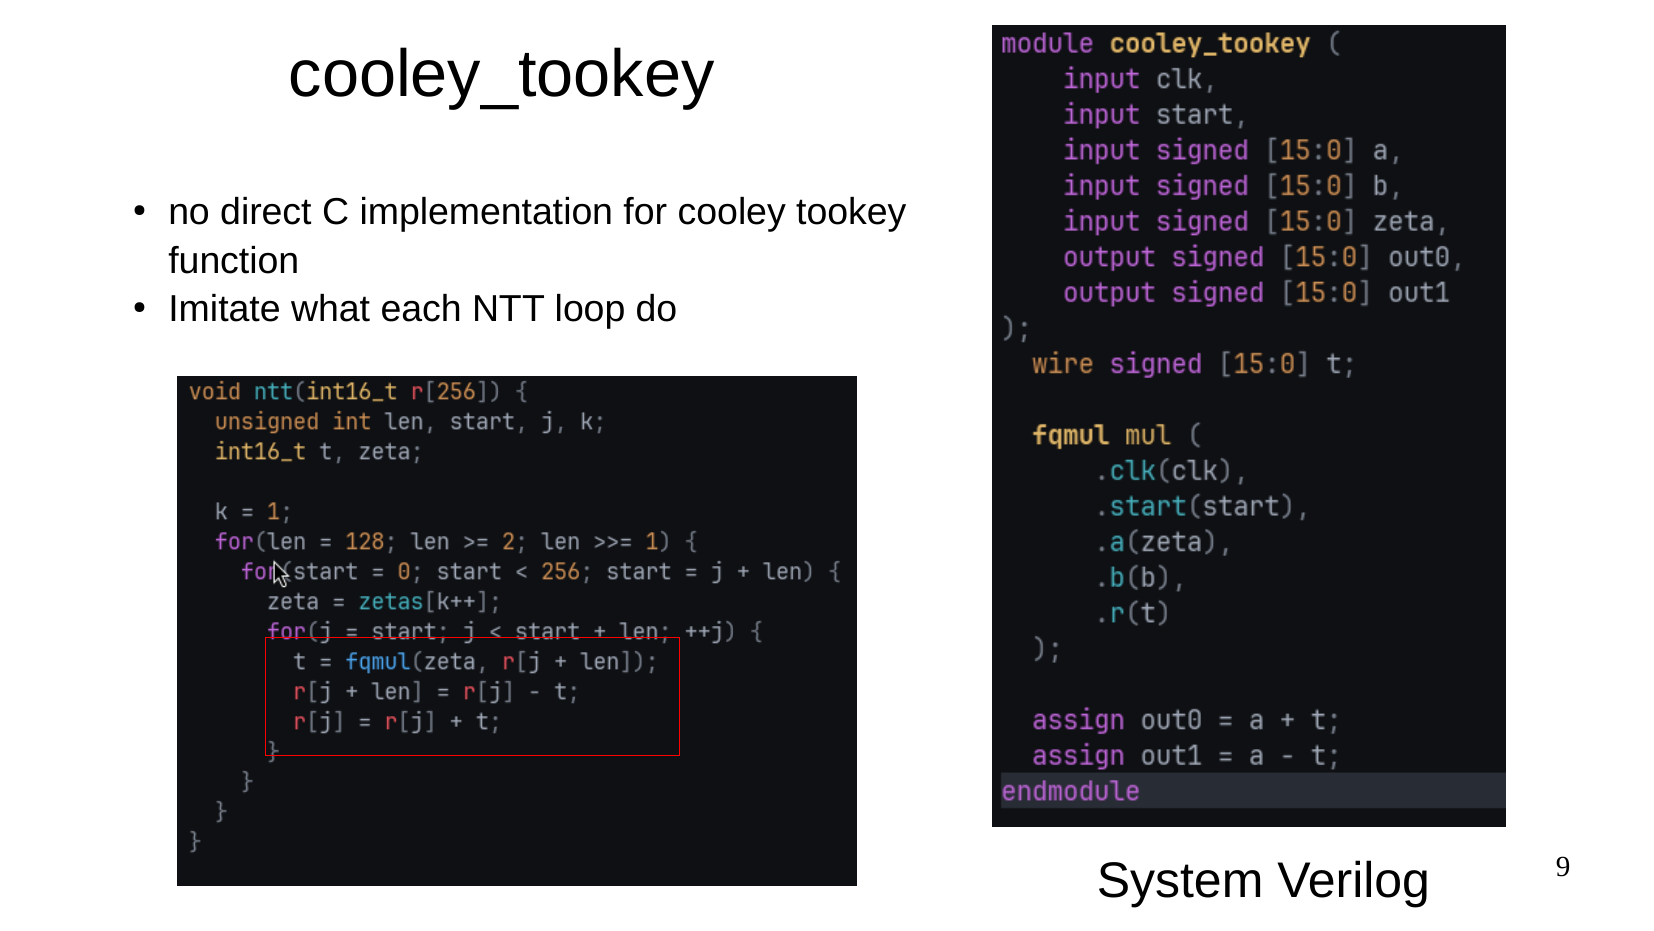

# cooley_tookey
no direct C implementation for cooley tookey function
Imitate what each NTT loop do
System Verilog
9